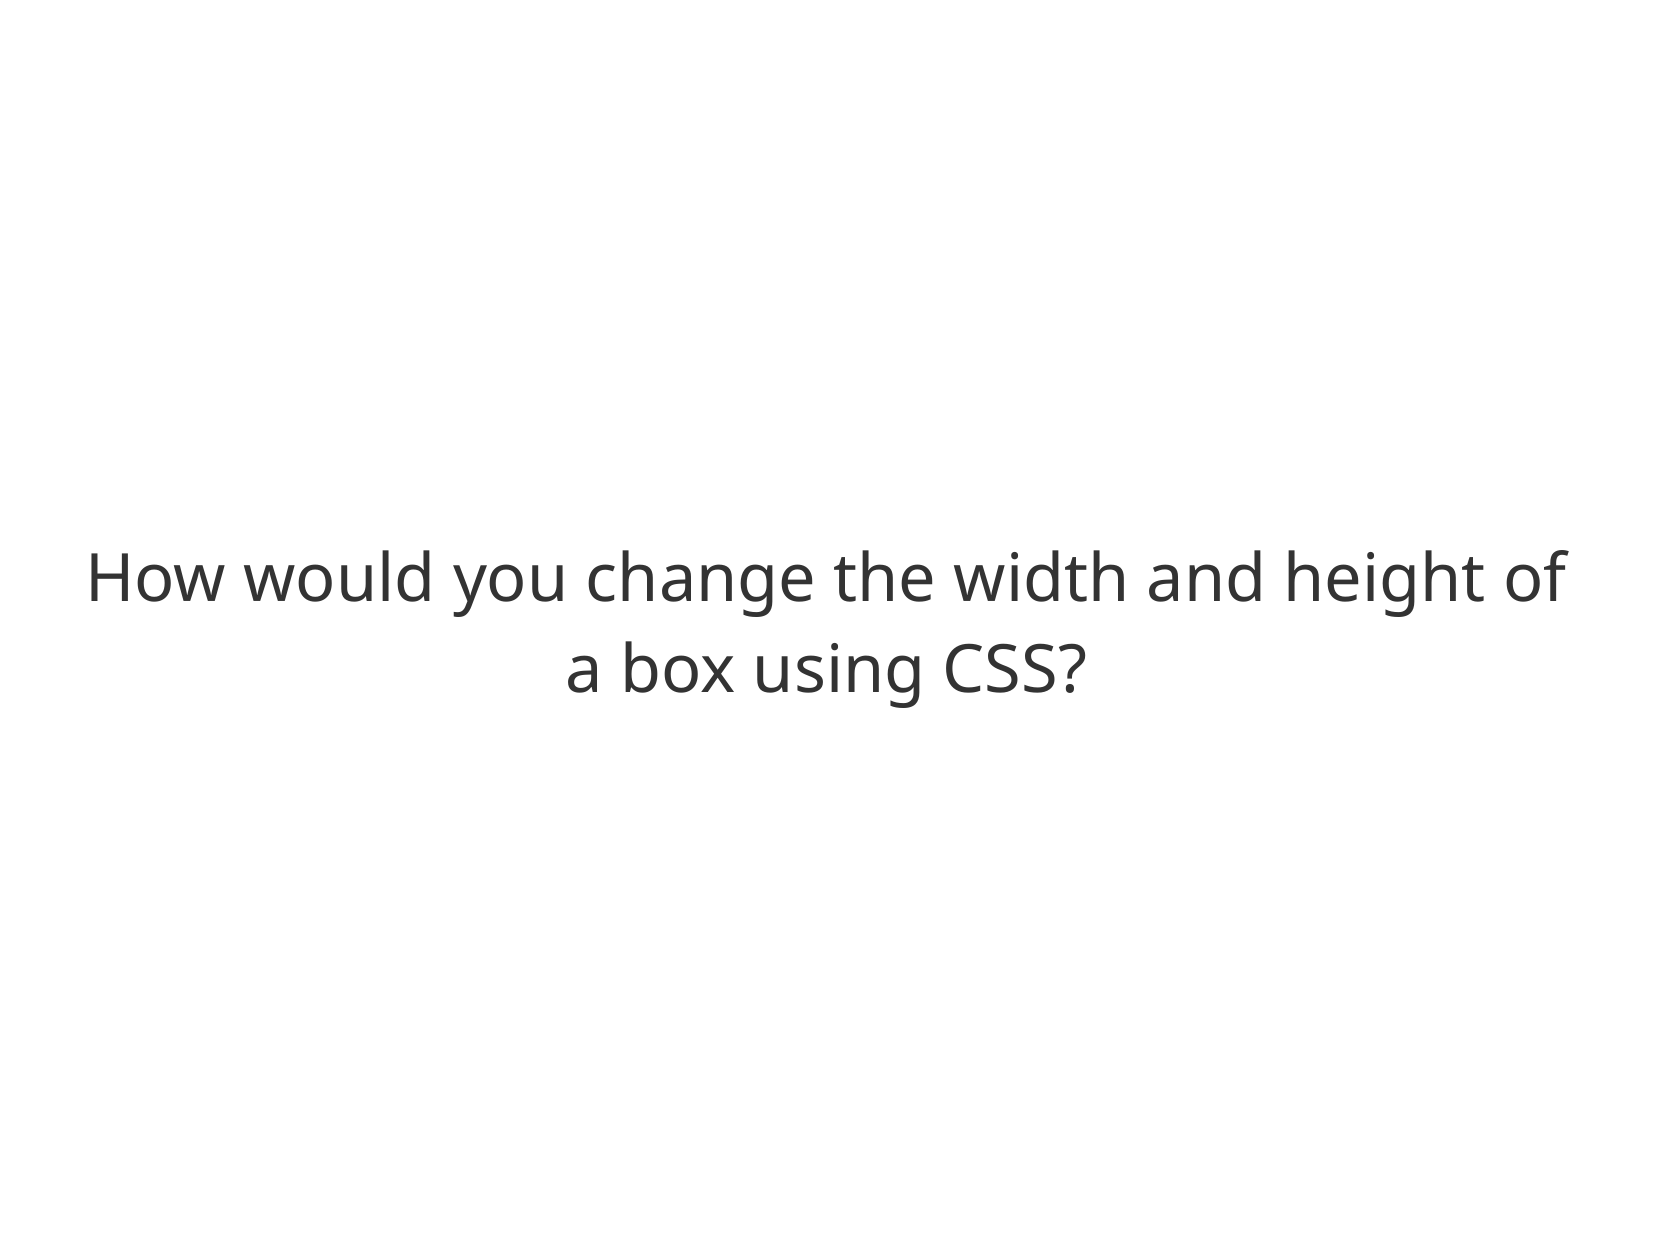

# How would you change the width and height of a box using CSS?